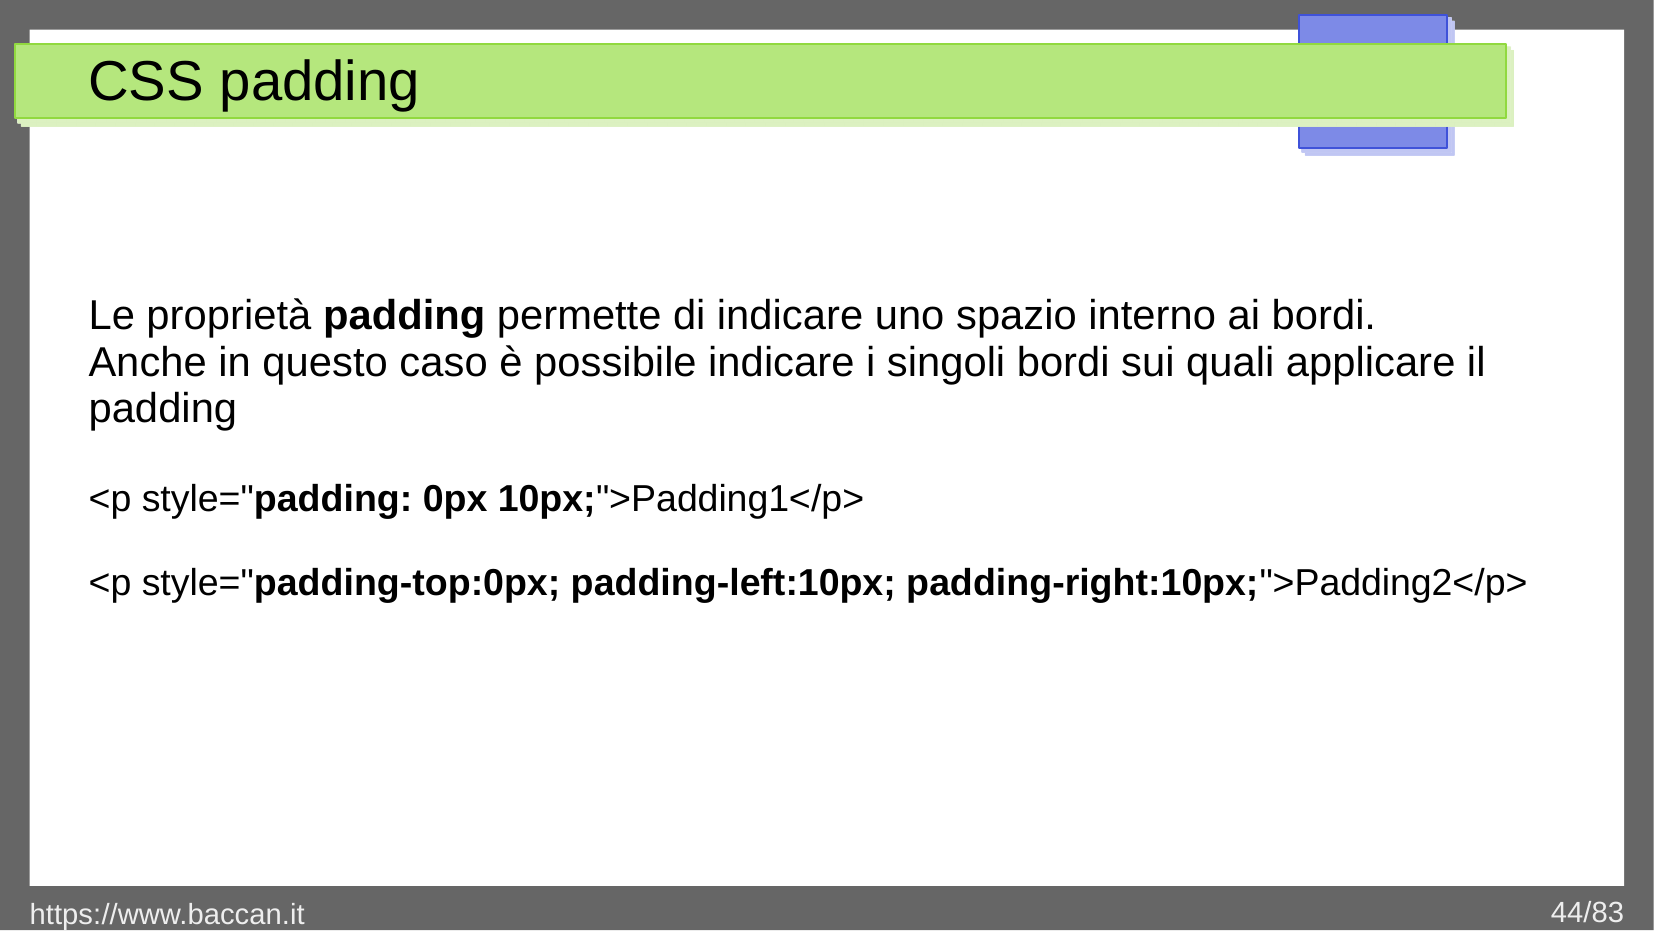

# CSS padding
Le proprietà padding permette di indicare uno spazio interno ai bordi.
Anche in questo caso è possibile indicare i singoli bordi sui quali applicare il padding
<p style="padding: 0px 10px;">Padding1</p>
<p style="padding-top:0px; padding-left:10px; padding-right:10px;">Padding2</p>
44
https://www.baccan.it